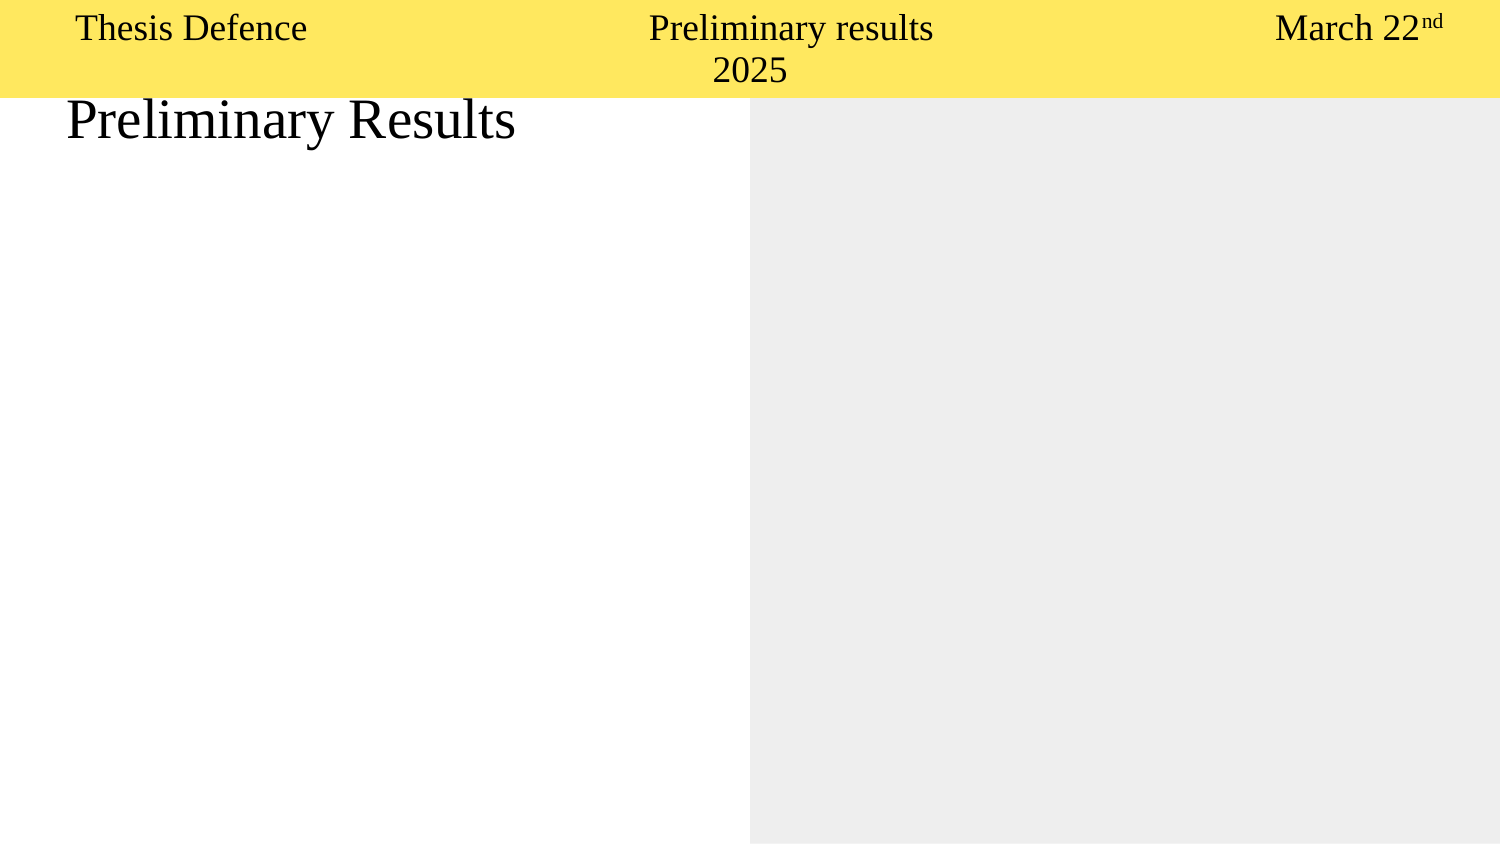

Thesis Defence Preliminary results March 22nd 2025
# Preliminary Results